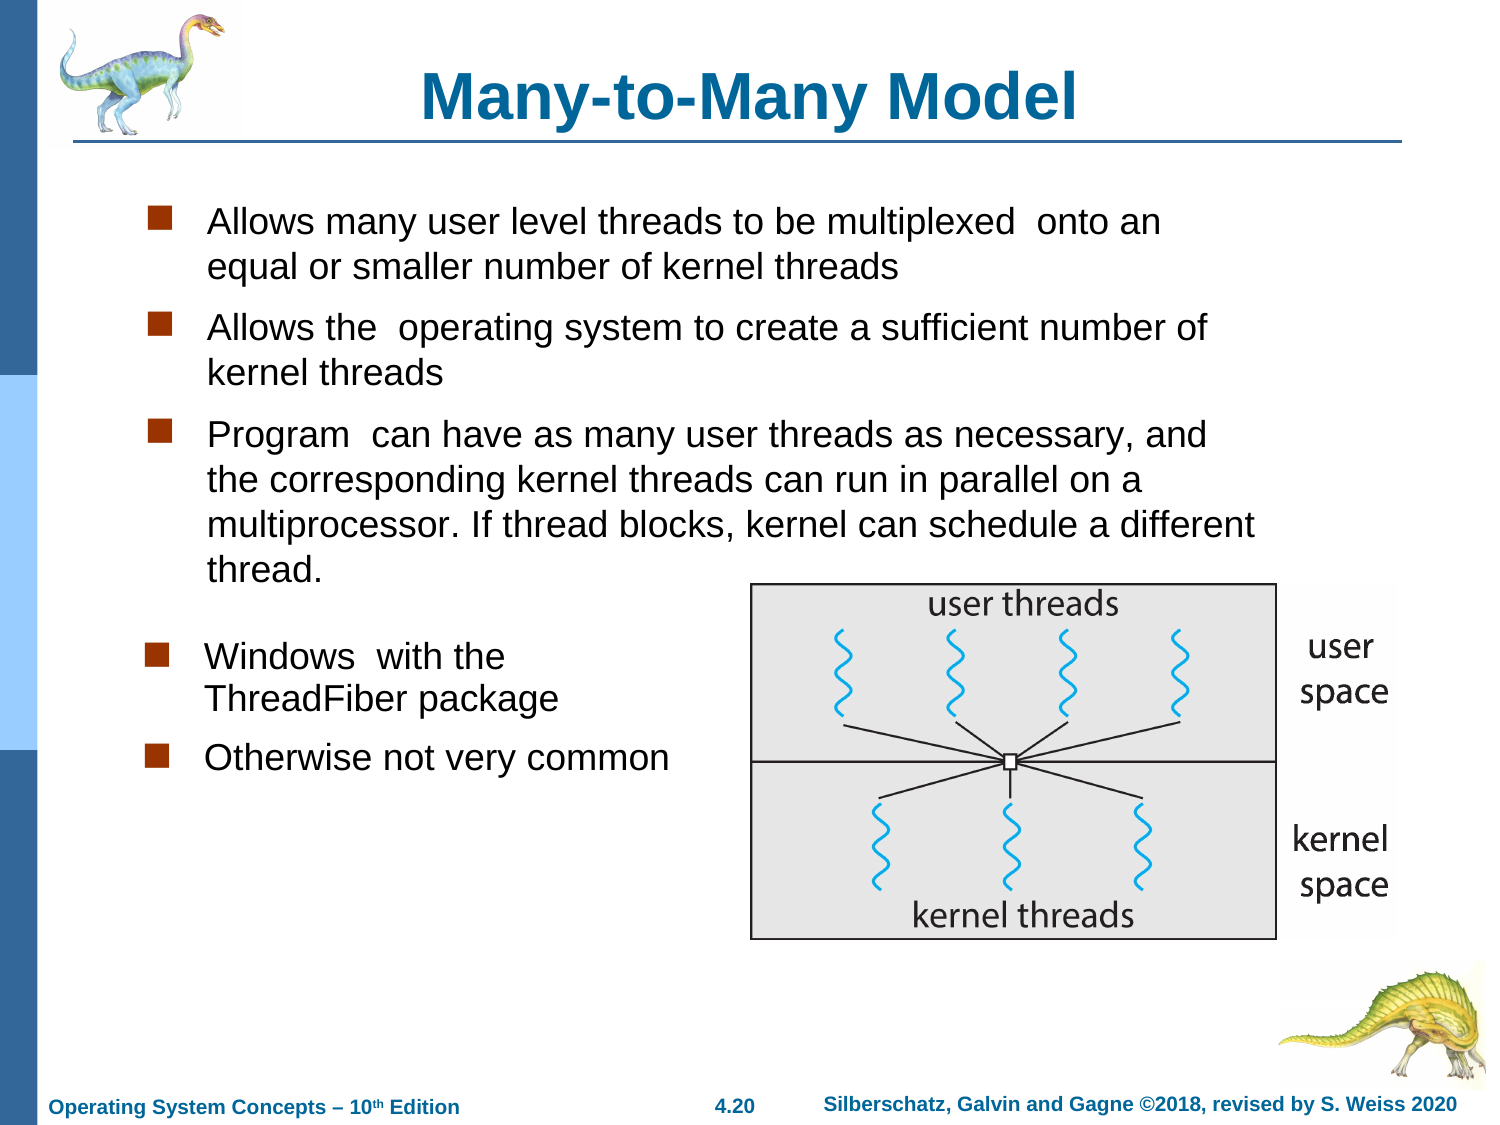

# Many-to-Many Model
Allows many user level threads to be multiplexed onto an equal or smaller number of kernel threads
Allows the operating system to create a sufficient number of kernel threads
Program can have as many user threads as necessary, and the corresponding kernel threads can run in parallel on a multiprocessor. If thread blocks, kernel can schedule a different thread.
Windows with the ThreadFiber package
Otherwise not very common